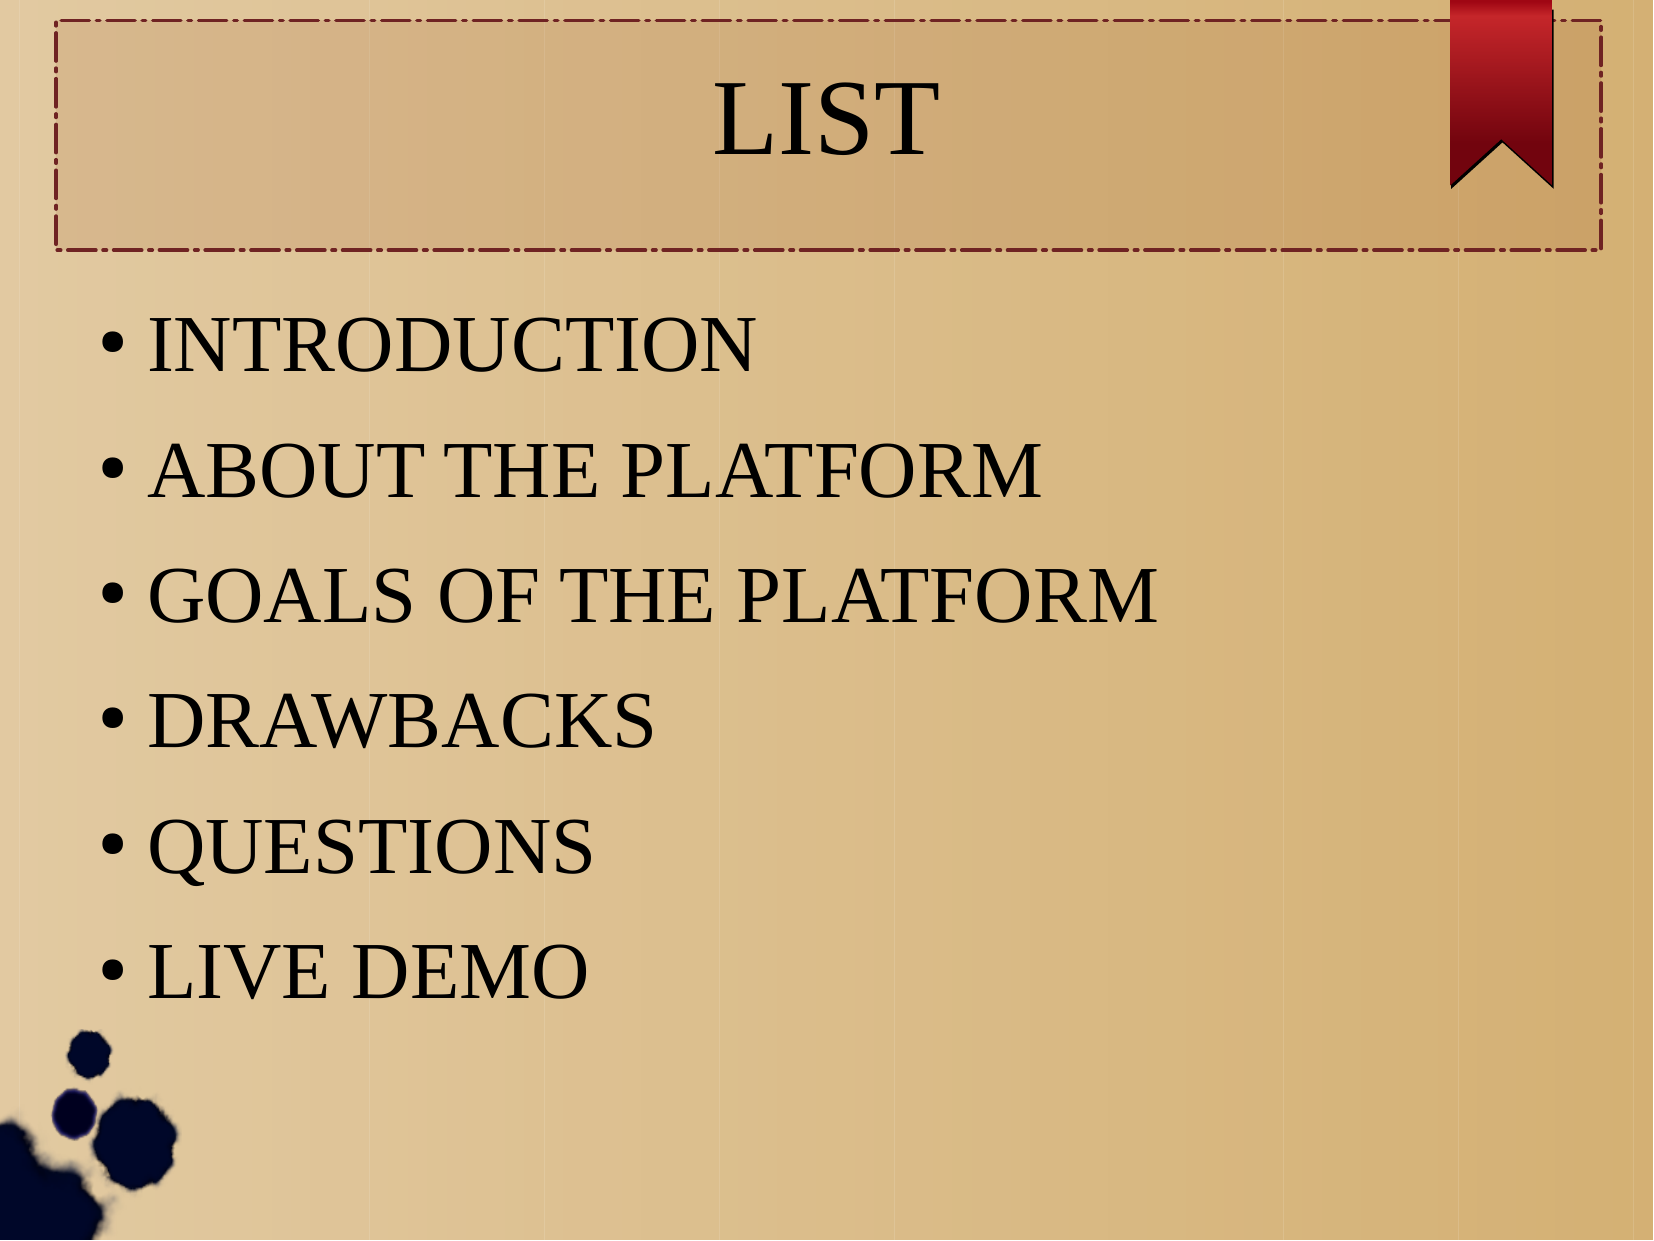

# LIST
INTRODUCTION
ABOUT THE PLATFORM
GOALS OF THE PLATFORM
DRAWBACKS
QUESTIONS
LIVE DEMO